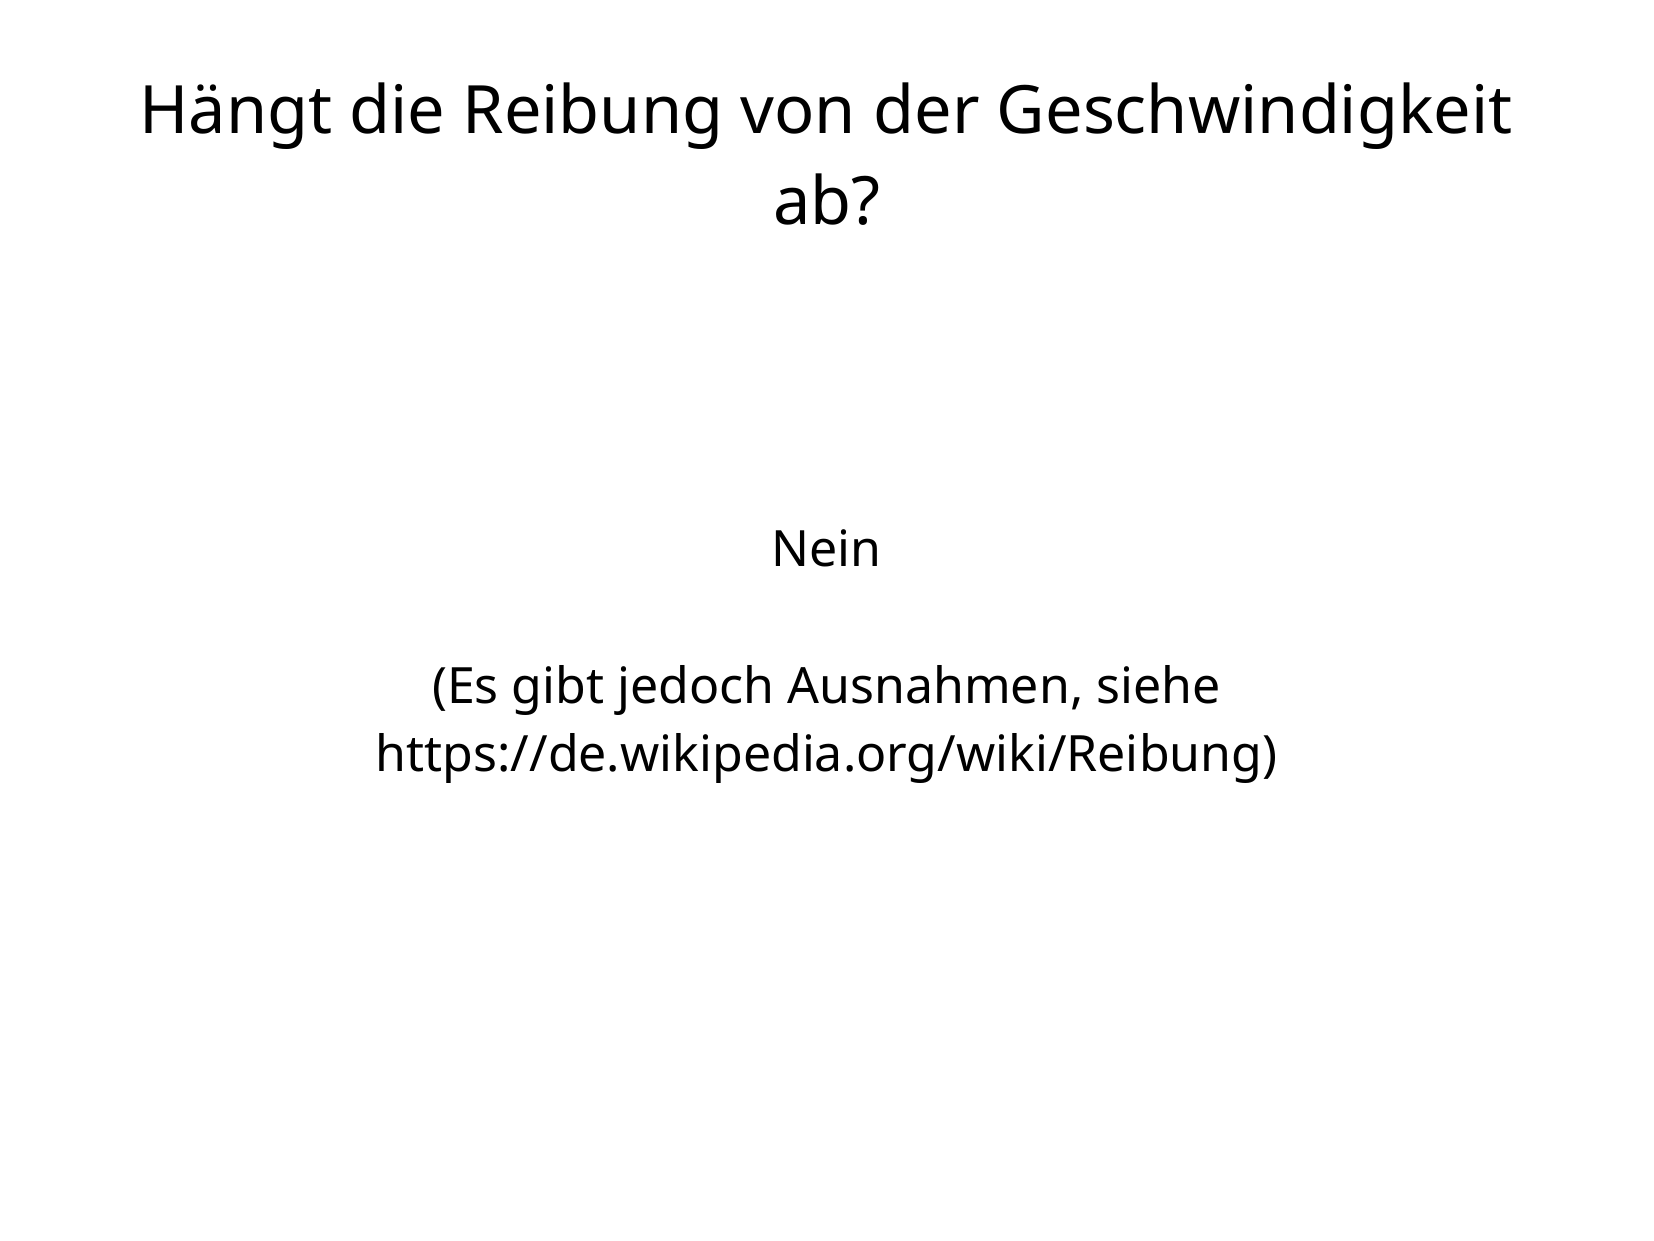

# Hängt die Reibung von der Geschwindigkeit ab?
Nein
(Es gibt jedoch Ausnahmen, siehe https://de.wikipedia.org/wiki/Reibung)